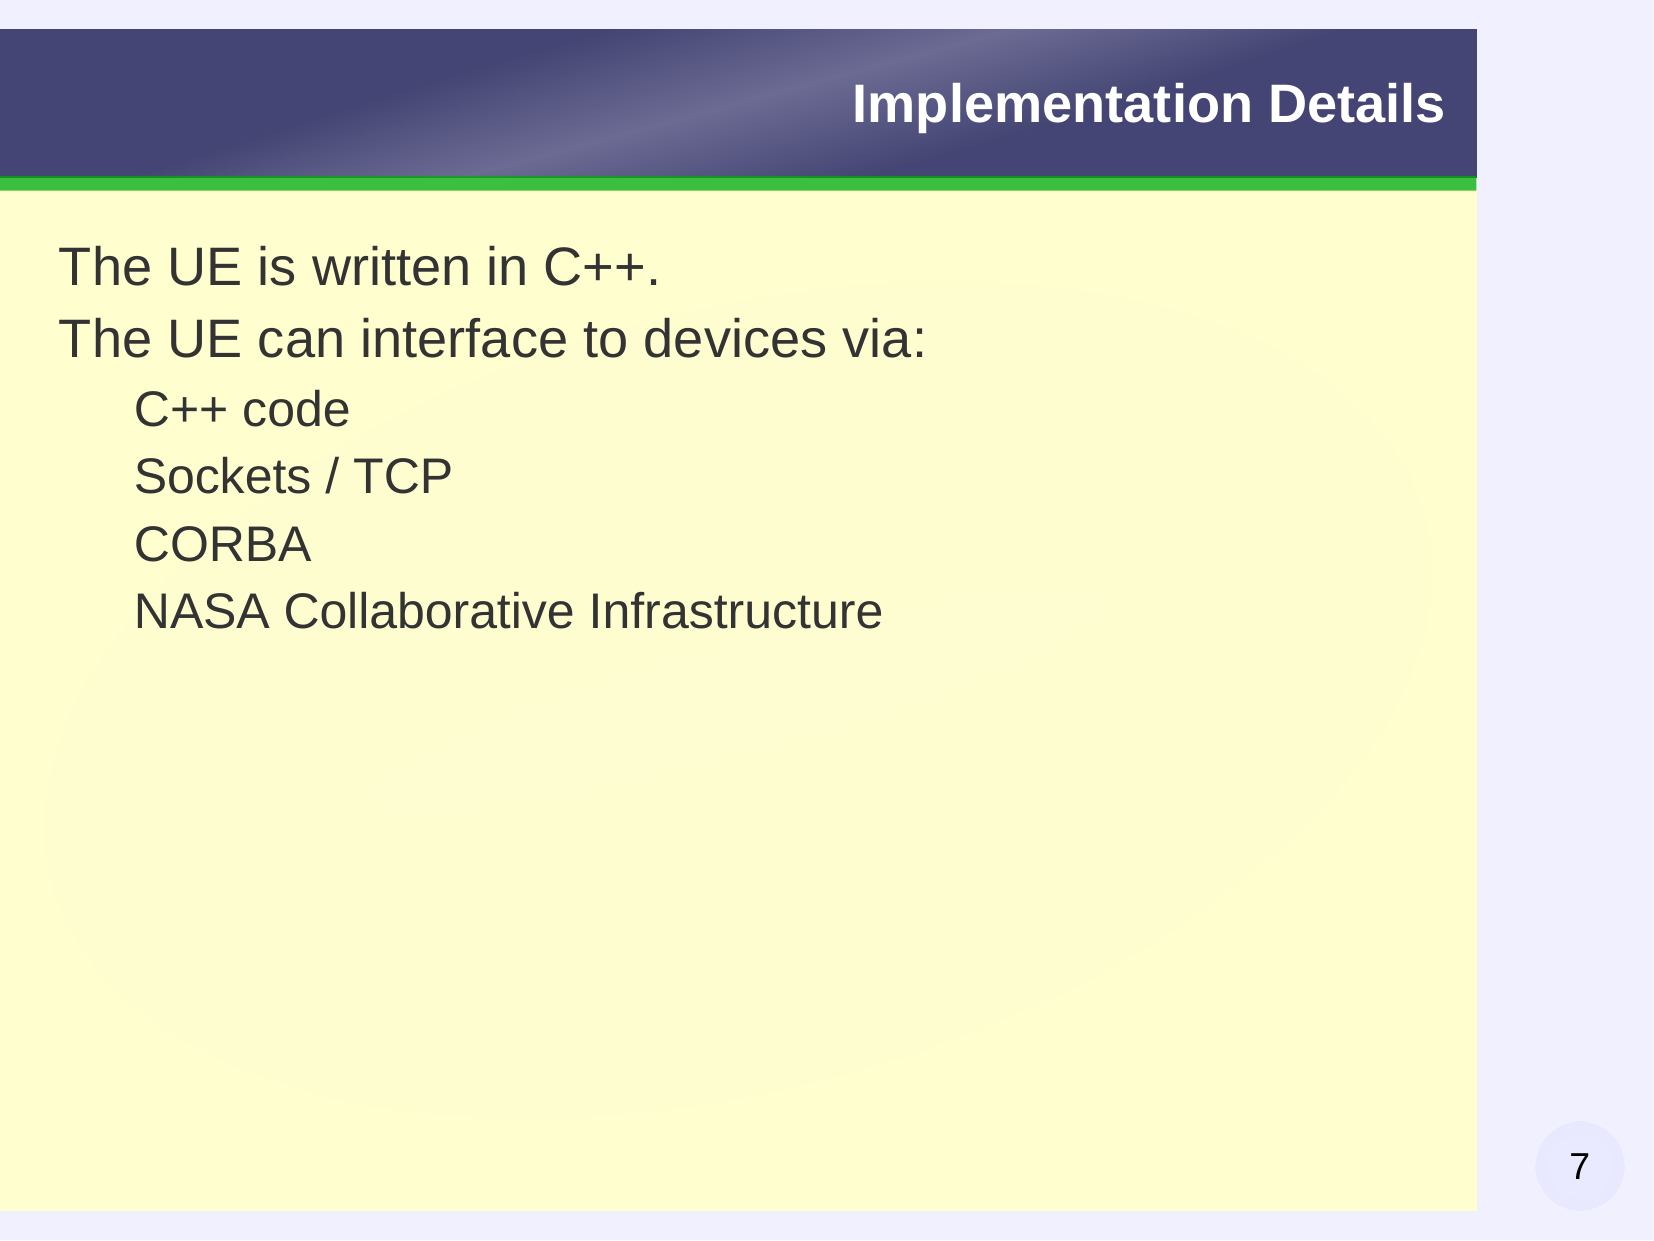

# Implementation Details
The UE is written in C++.
The UE can interface to devices via:
C++ code
Sockets / TCP
CORBA
NASA Collaborative Infrastructure